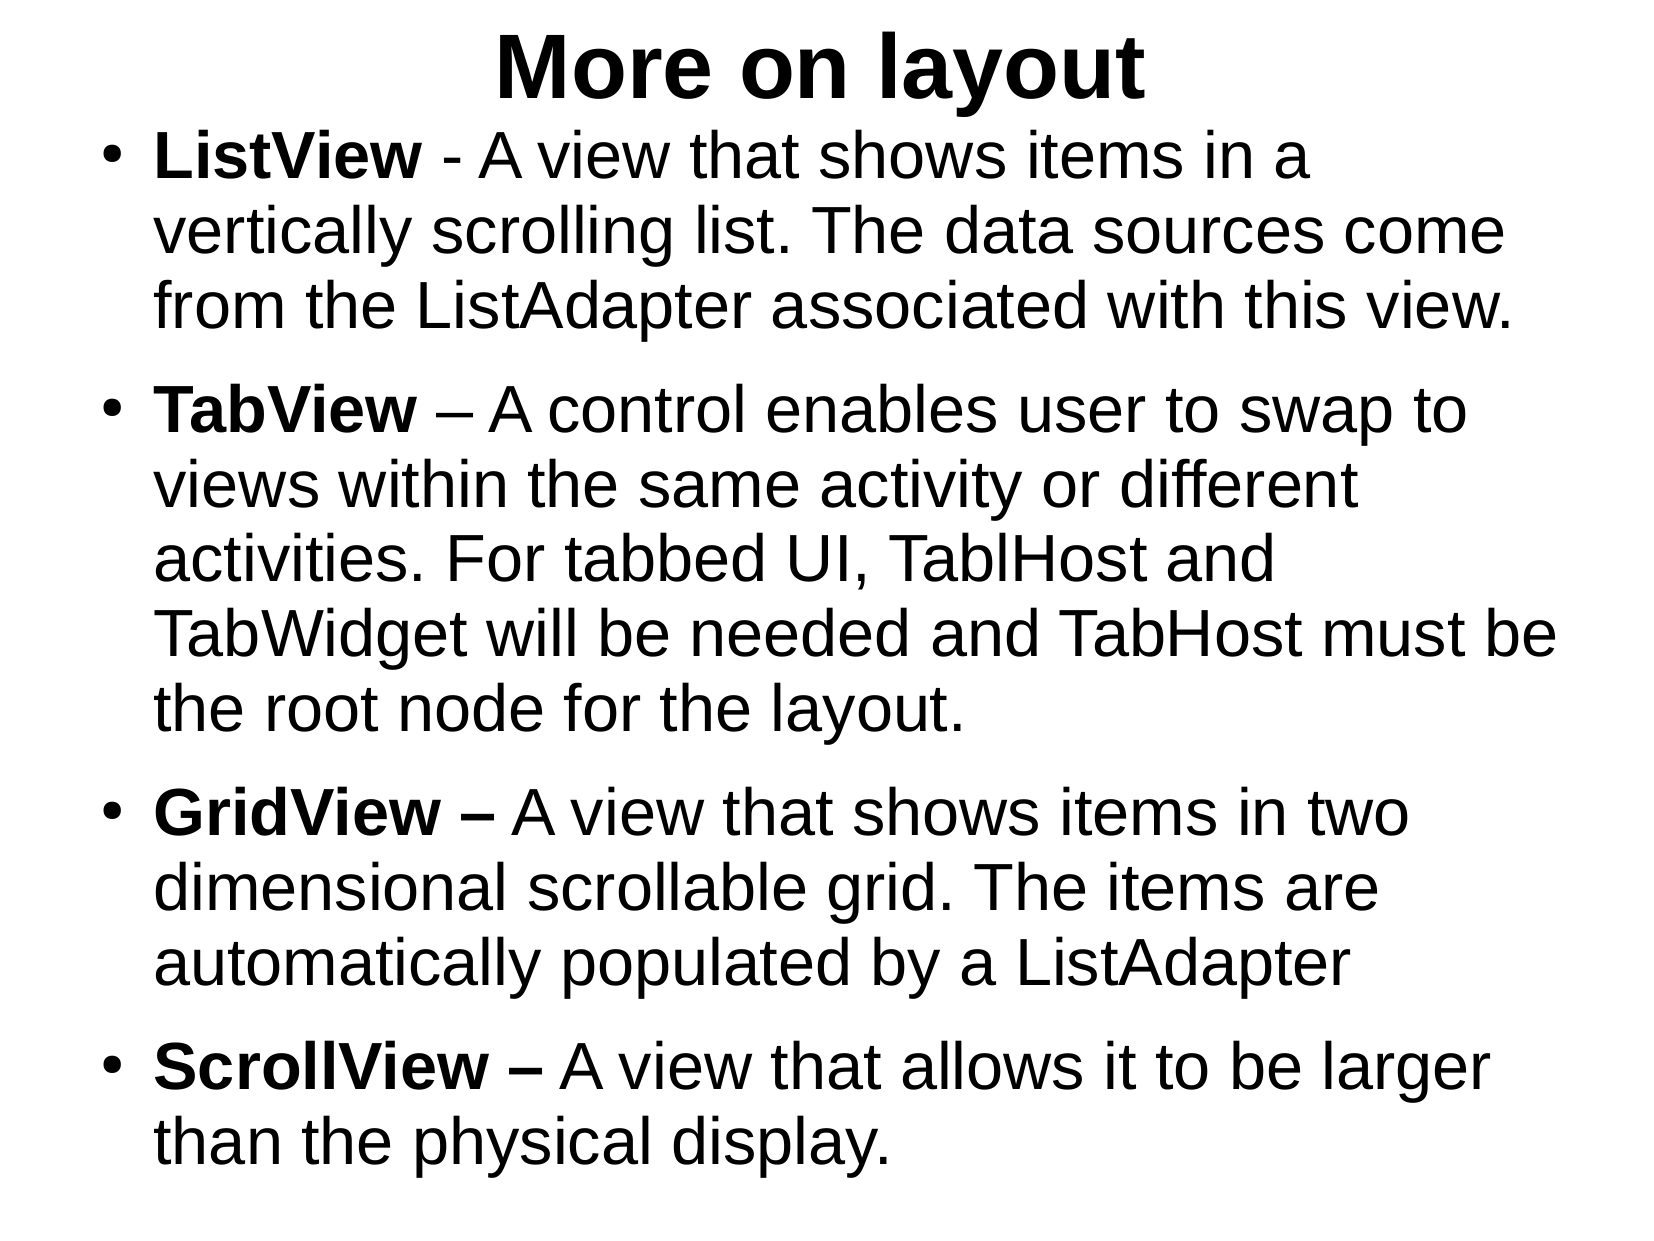

# More on layout
ListView - A view that shows items in a vertically scrolling list. The data sources come from the ListAdapter associated with this view.
TabView – A control enables user to swap to views within the same activity or different activities. For tabbed UI, TablHost and TabWidget will be needed and TabHost must be the root node for the layout.
GridView – A view that shows items in two dimensional scrollable grid. The items are automatically populated by a ListAdapter
ScrollView – A view that allows it to be larger than the physical display.